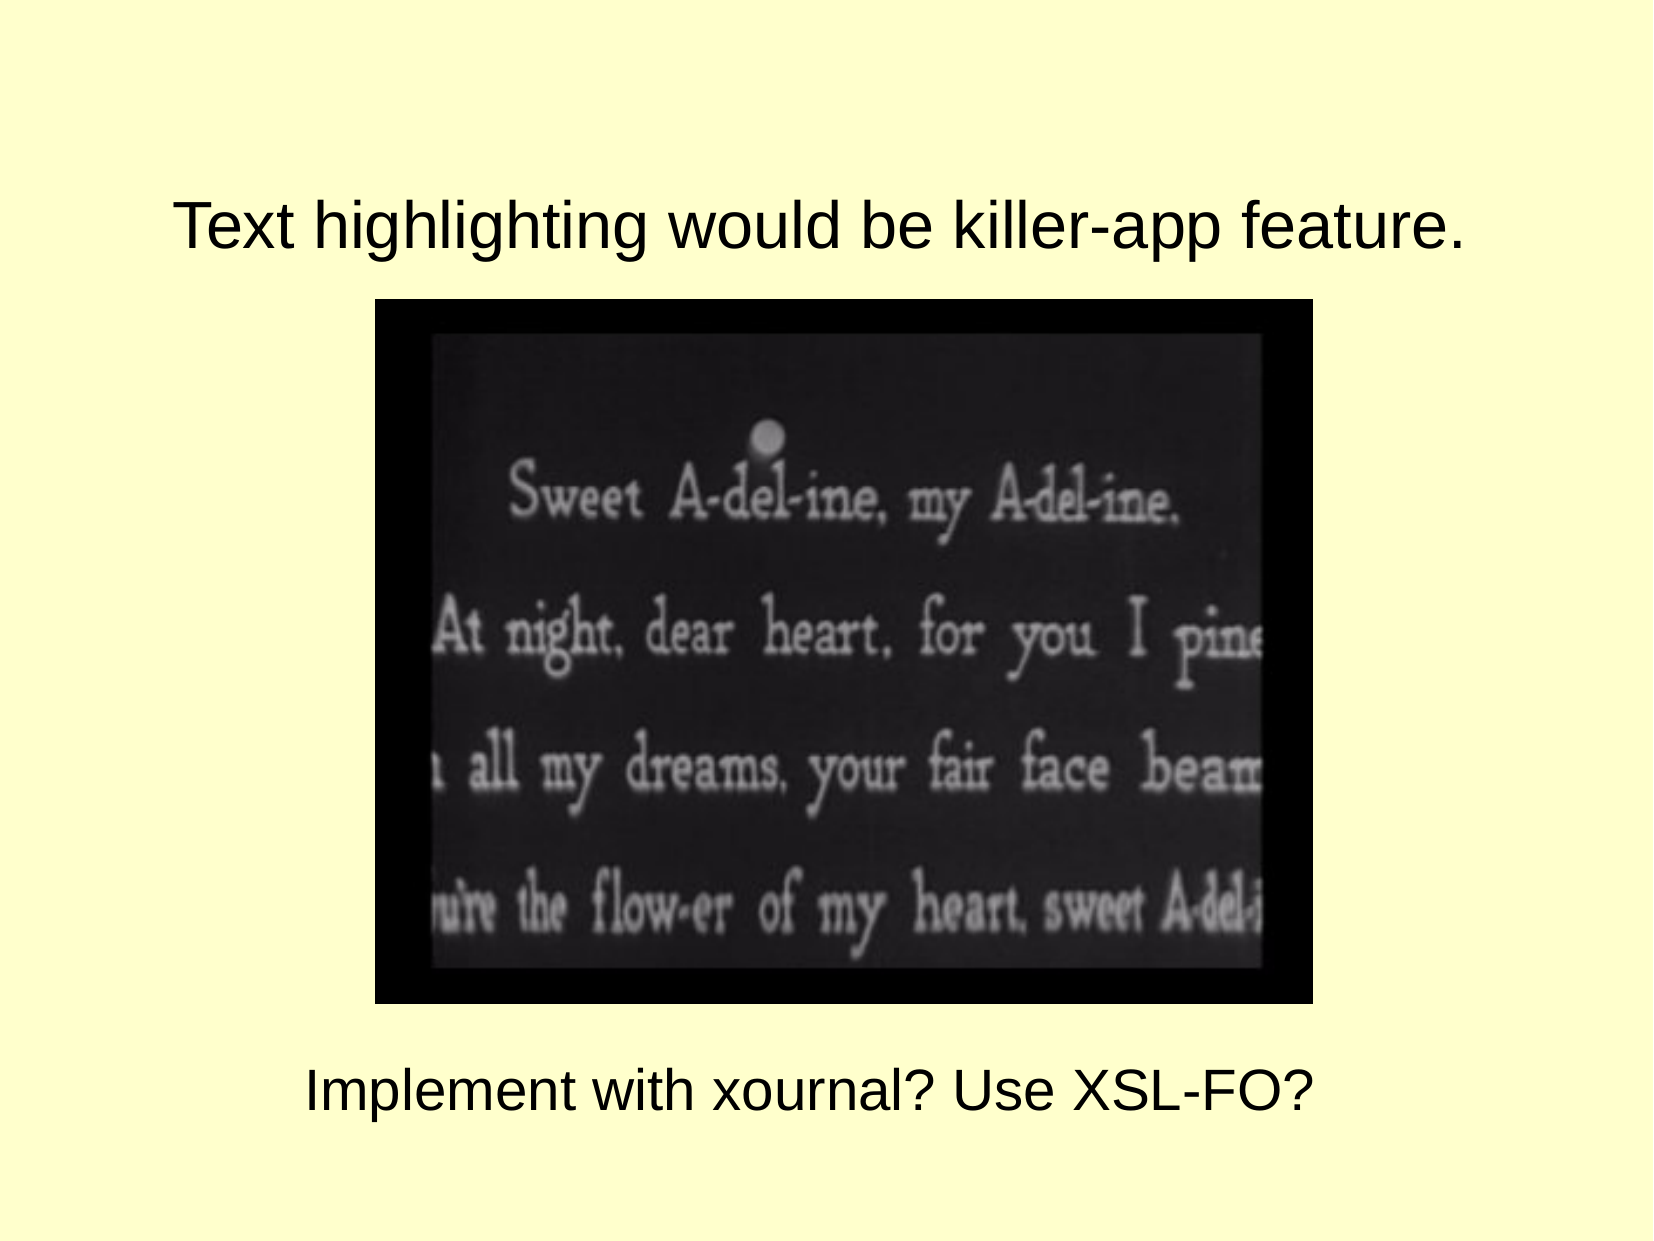

Text highlighting would be killer-app feature.
Implement with xournal? Use XSL-FO?